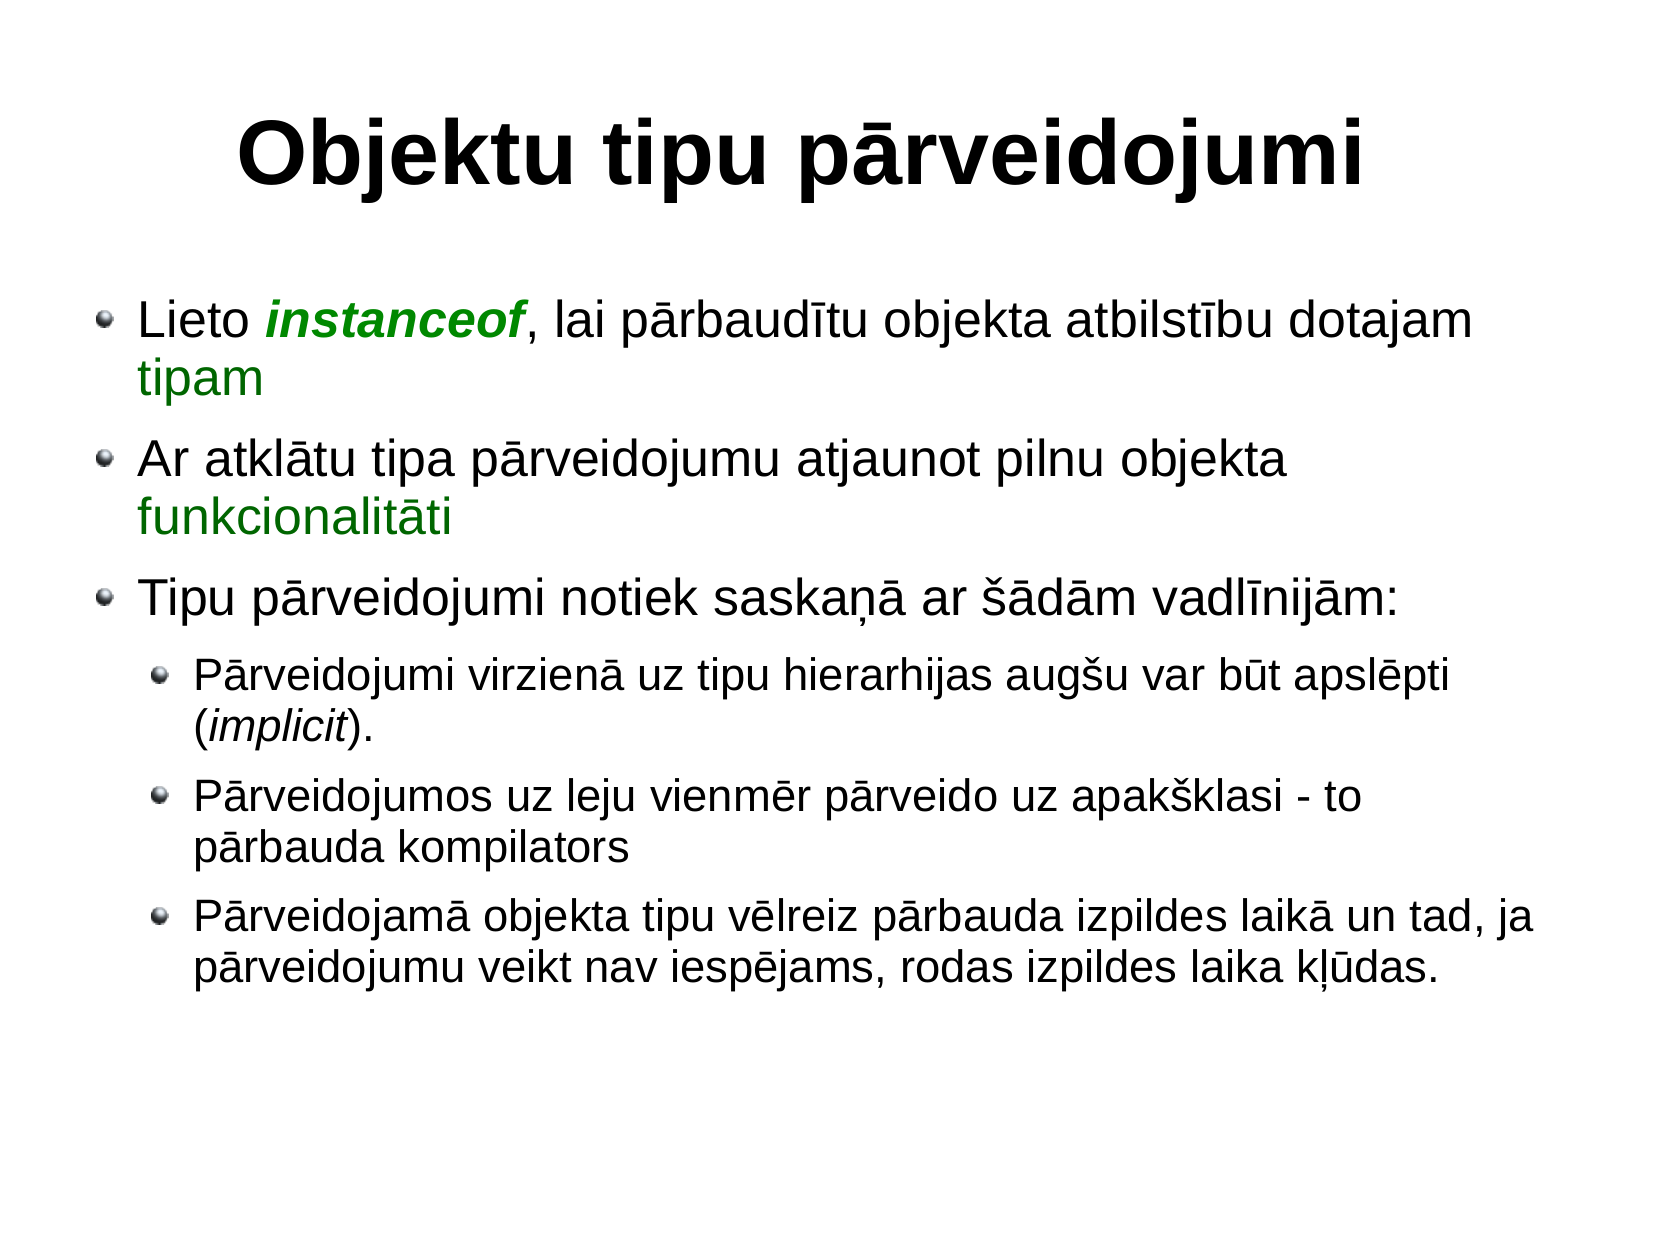

# Objektu tipu pārveidojumi
Lieto instanceof, lai pārbaudītu objekta atbilstību dotajam tipam
Ar atklātu tipa pārveidojumu atjaunot pilnu objekta funkcionalitāti
Tipu pārveidojumi notiek saskaņā ar šādām vadlīnijām:
Pārveidojumi virzienā uz tipu hierarhijas augšu var būt apslēpti (implicit).
Pārveidojumos uz leju vienmēr pārveido uz apakšklasi - to pārbauda kompilators
Pārveidojamā objekta tipu vēlreiz pārbauda izpildes laikā un tad, ja pārveidojumu veikt nav iespējams, rodas izpildes laika kļūdas.